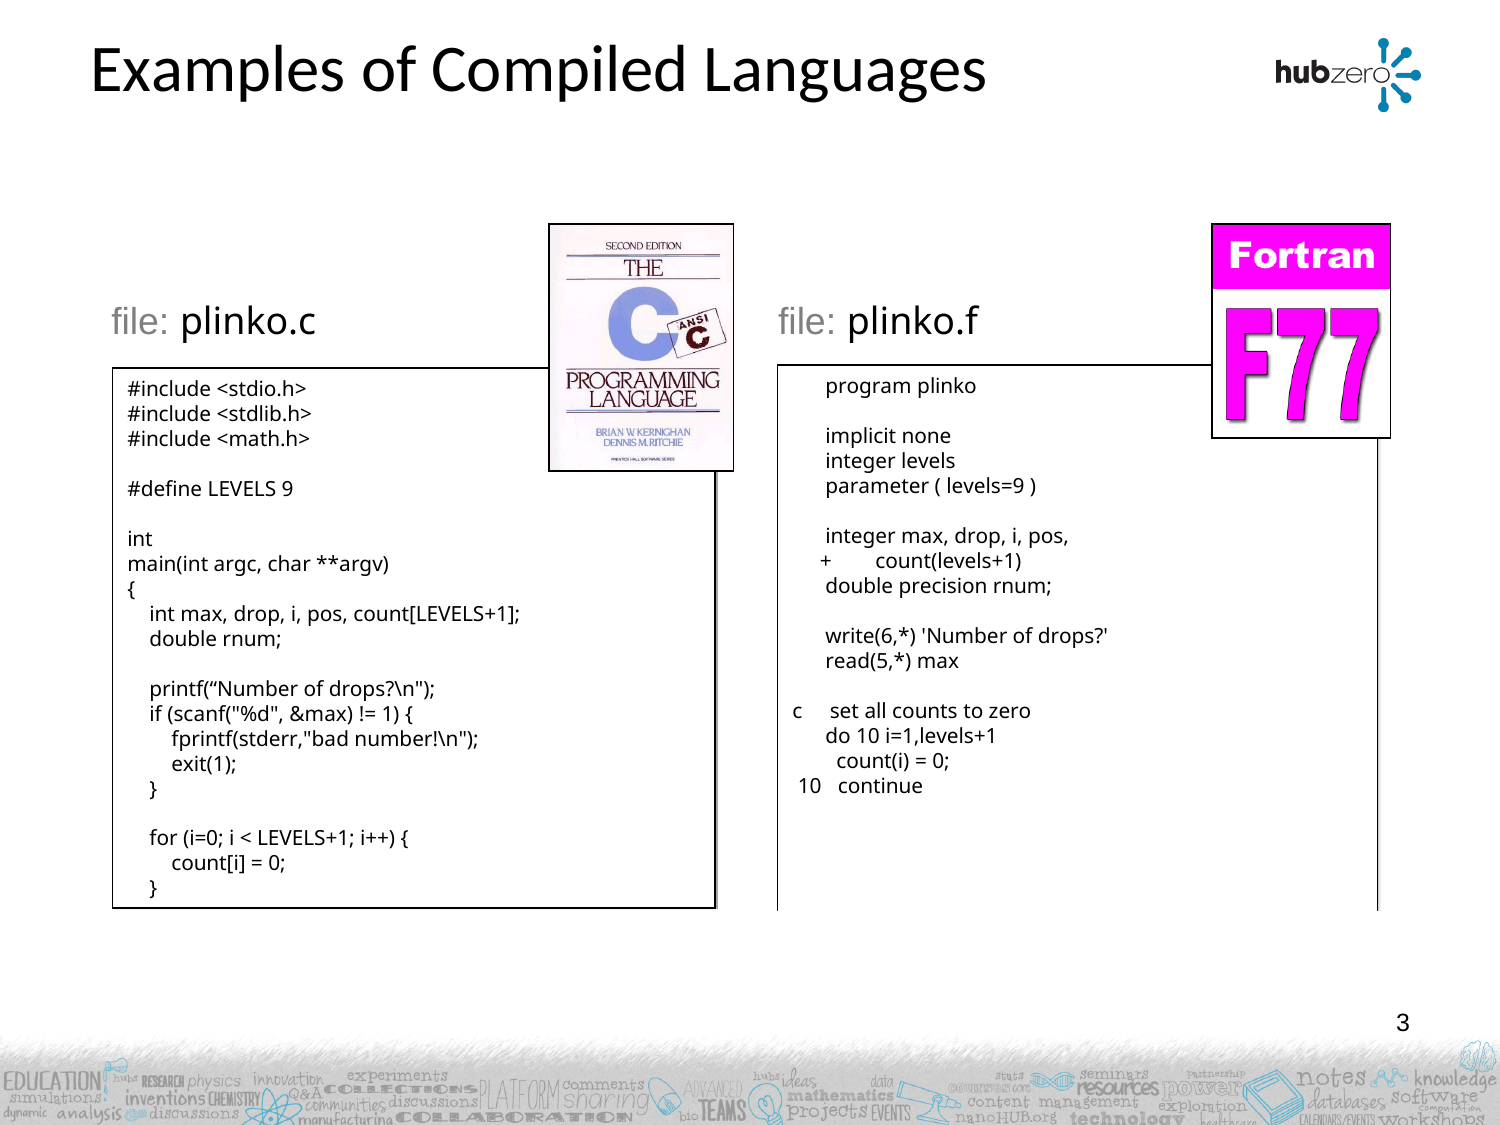

Examples of Compiled Languages
file: plinko.c
file: plinko.f
 program plinko
 implicit none
 integer levels
 parameter ( levels=9 )
 integer max, drop, i, pos,
 + count(levels+1)
 double precision rnum;
 write(6,*) 'Number of drops?'
 read(5,*) max
c set all counts to zero
 do 10 i=1,levels+1
 count(i) = 0;
 10 continue
#include <stdio.h>
#include <stdlib.h>
#include <math.h>
#define LEVELS 9
int
main(int argc, char **argv)
{
 int max, drop, i, pos, count[LEVELS+1];
 double rnum;
 printf(“Number of drops?\n");
 if (scanf("%d", &max) != 1) {
 fprintf(stderr,"bad number!\n");
 exit(1);
 }
 for (i=0; i < LEVELS+1; i++) {
 count[i] = 0;
 }